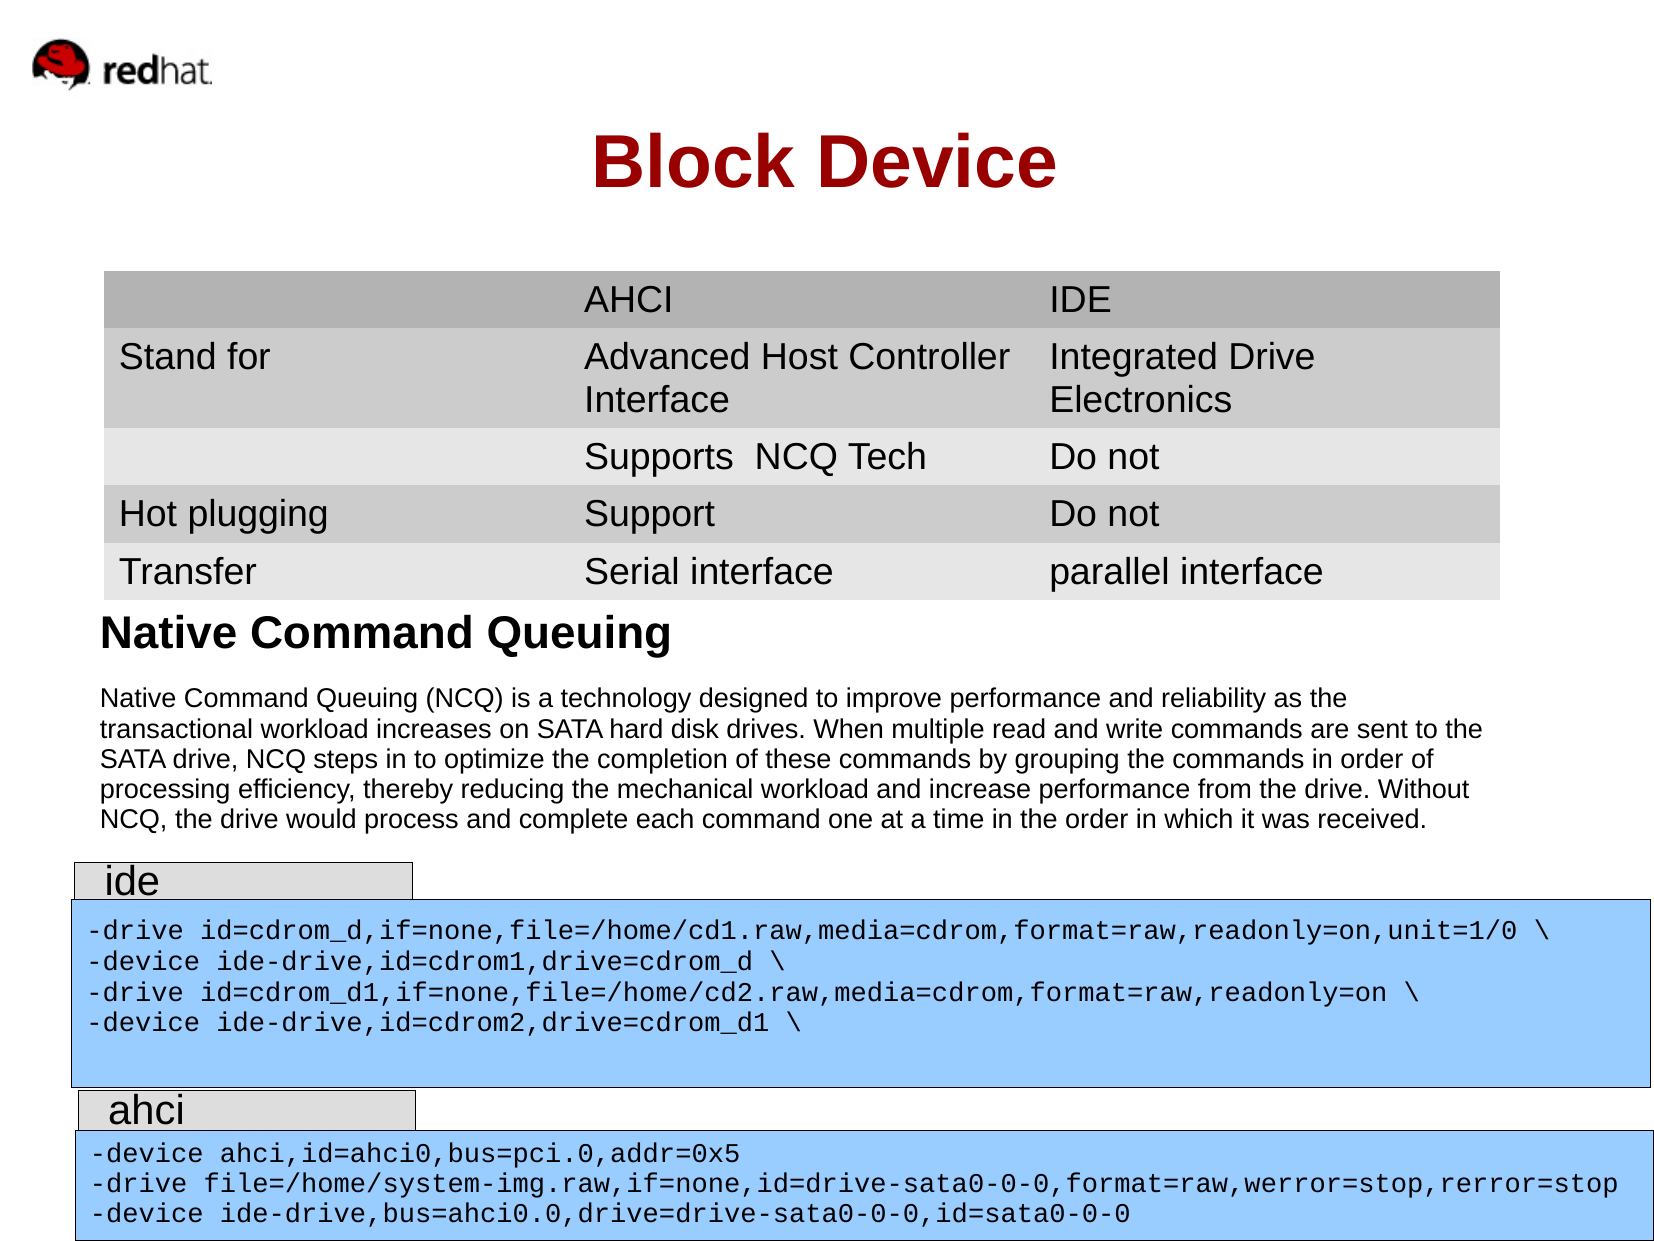

Block Device
| | AHCI | IDE |
| --- | --- | --- |
| Stand for | Advanced Host Controller Interface | Integrated Drive Electronics |
| | Supports NCQ Tech | Do not |
| Hot plugging | Support | Do not |
| Transfer | Serial interface | parallel interface |
Native Command Queuing
Native Command Queuing (NCQ) is a technology designed to improve performance and reliability as the transactional workload increases on SATA hard disk drives. When multiple read and write commands are sent to the SATA drive, NCQ steps in to optimize the completion of these commands by grouping the commands in order of processing efficiency, thereby reducing the mechanical workload and increase performance from the drive. Without NCQ, the drive would process and complete each command one at a time in the order in which it was received.
ide
-drive id=cdrom_d,if=none,file=/home/cd1.raw,media=cdrom,format=raw,readonly=on,unit=1/0 \
-device ide-drive,id=cdrom1,drive=cdrom_d \
-drive id=cdrom_d1,if=none,file=/home/cd2.raw,media=cdrom,format=raw,readonly=on \
-device ide-drive,id=cdrom2,drive=cdrom_d1 \
ahci
-device ahci,id=ahci0,bus=pci.0,addr=0x5
-drive file=/home/system-img.raw,if=none,id=drive-sata0-0-0,format=raw,werror=stop,rerror=stop
-device ide-drive,bus=ahci0.0,drive=drive-sata0-0-0,id=sata0-0-0